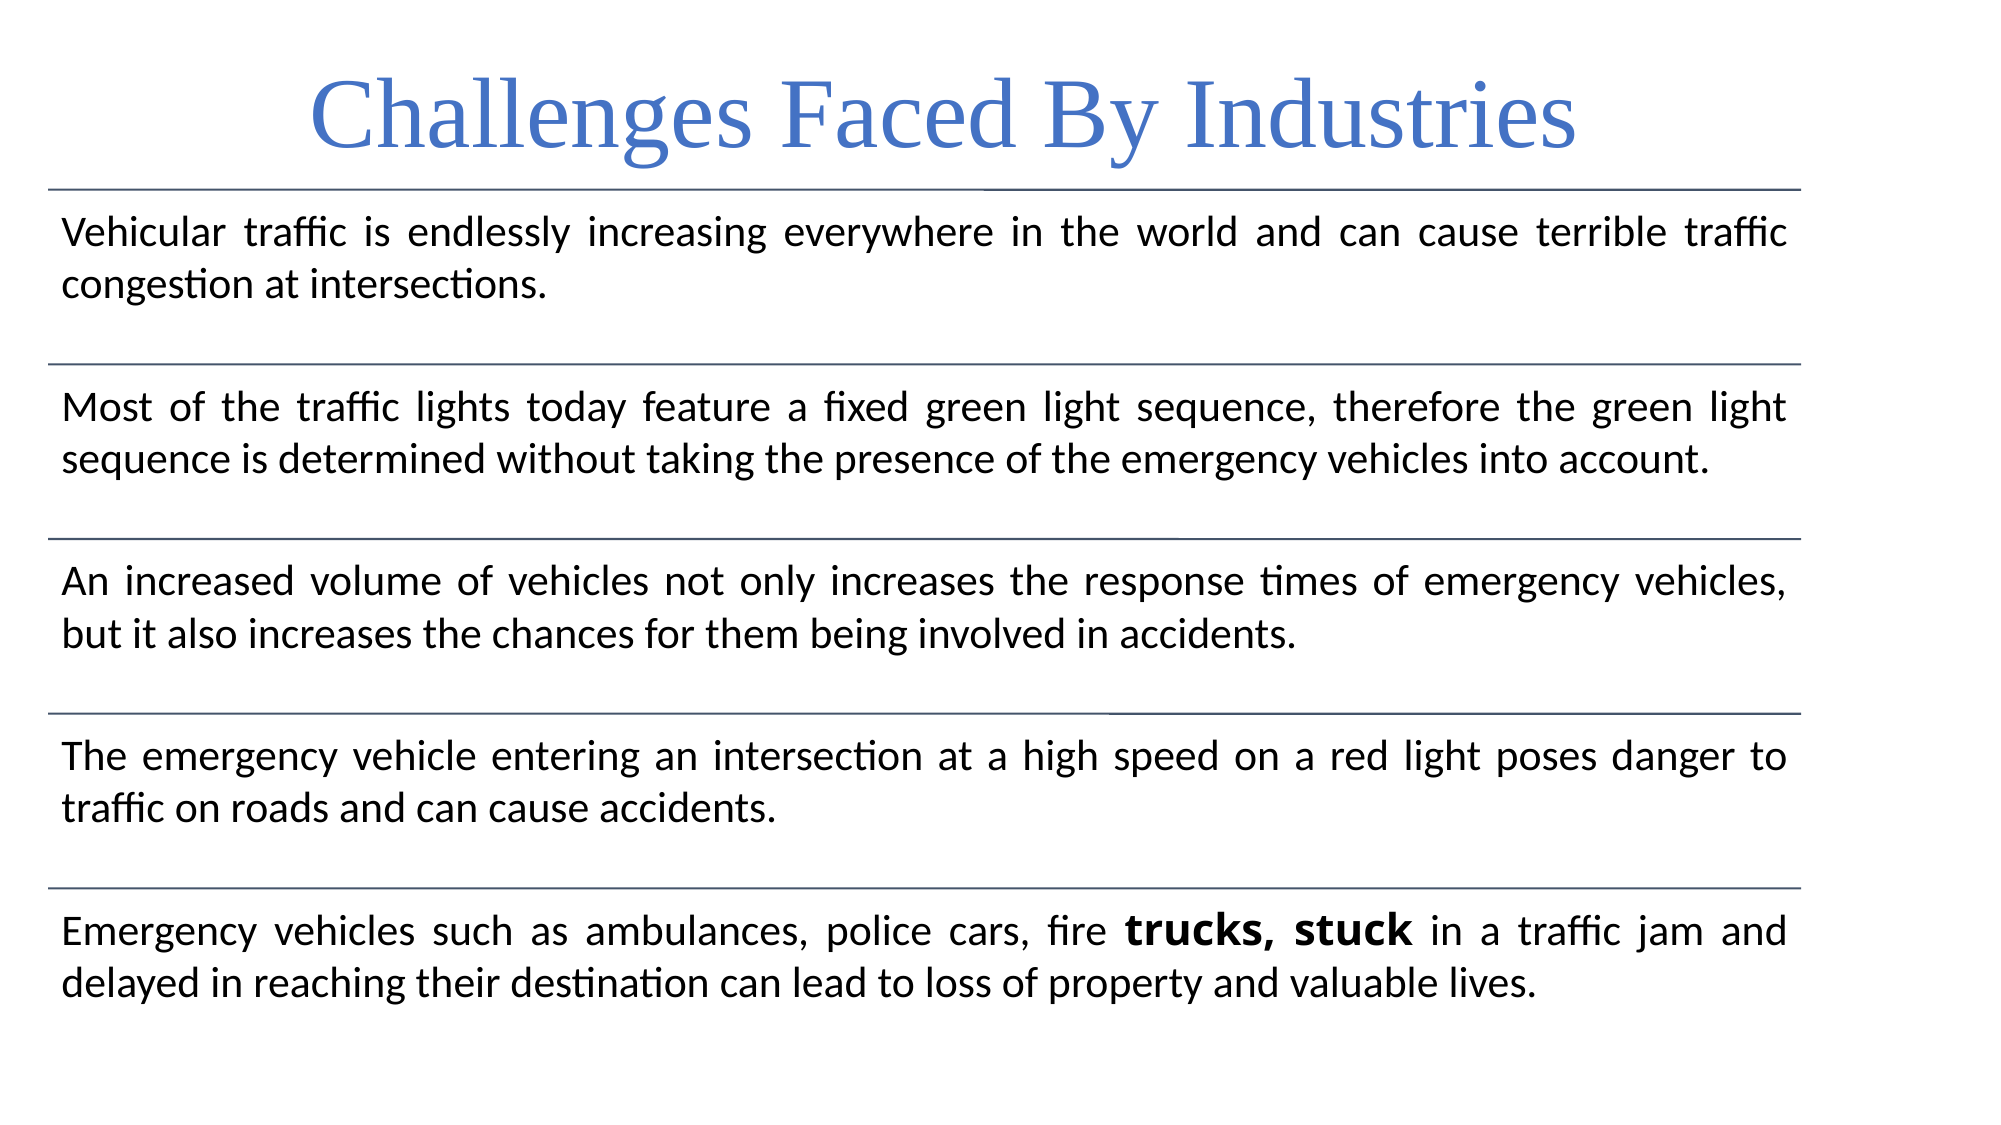

Challenges Faced By Industries
Vehicular traffic is endlessly increasing everywhere in the world and can cause terrible traffic congestion at intersections.
Most of the traffic lights today feature a fixed green light sequence, therefore the green light sequence is determined without taking the presence of the emergency vehicles into account.
An increased volume of vehicles not only increases the response times of emergency vehicles, but it also increases the chances for them being involved in accidents.
The emergency vehicle entering an intersection at a high speed on a red light poses danger to traffic on roads and can cause accidents.
Emergency vehicles such as ambulances, police cars, fire trucks, stuck in a traffic jam and delayed in reaching their destination can lead to loss of property and valuable lives.